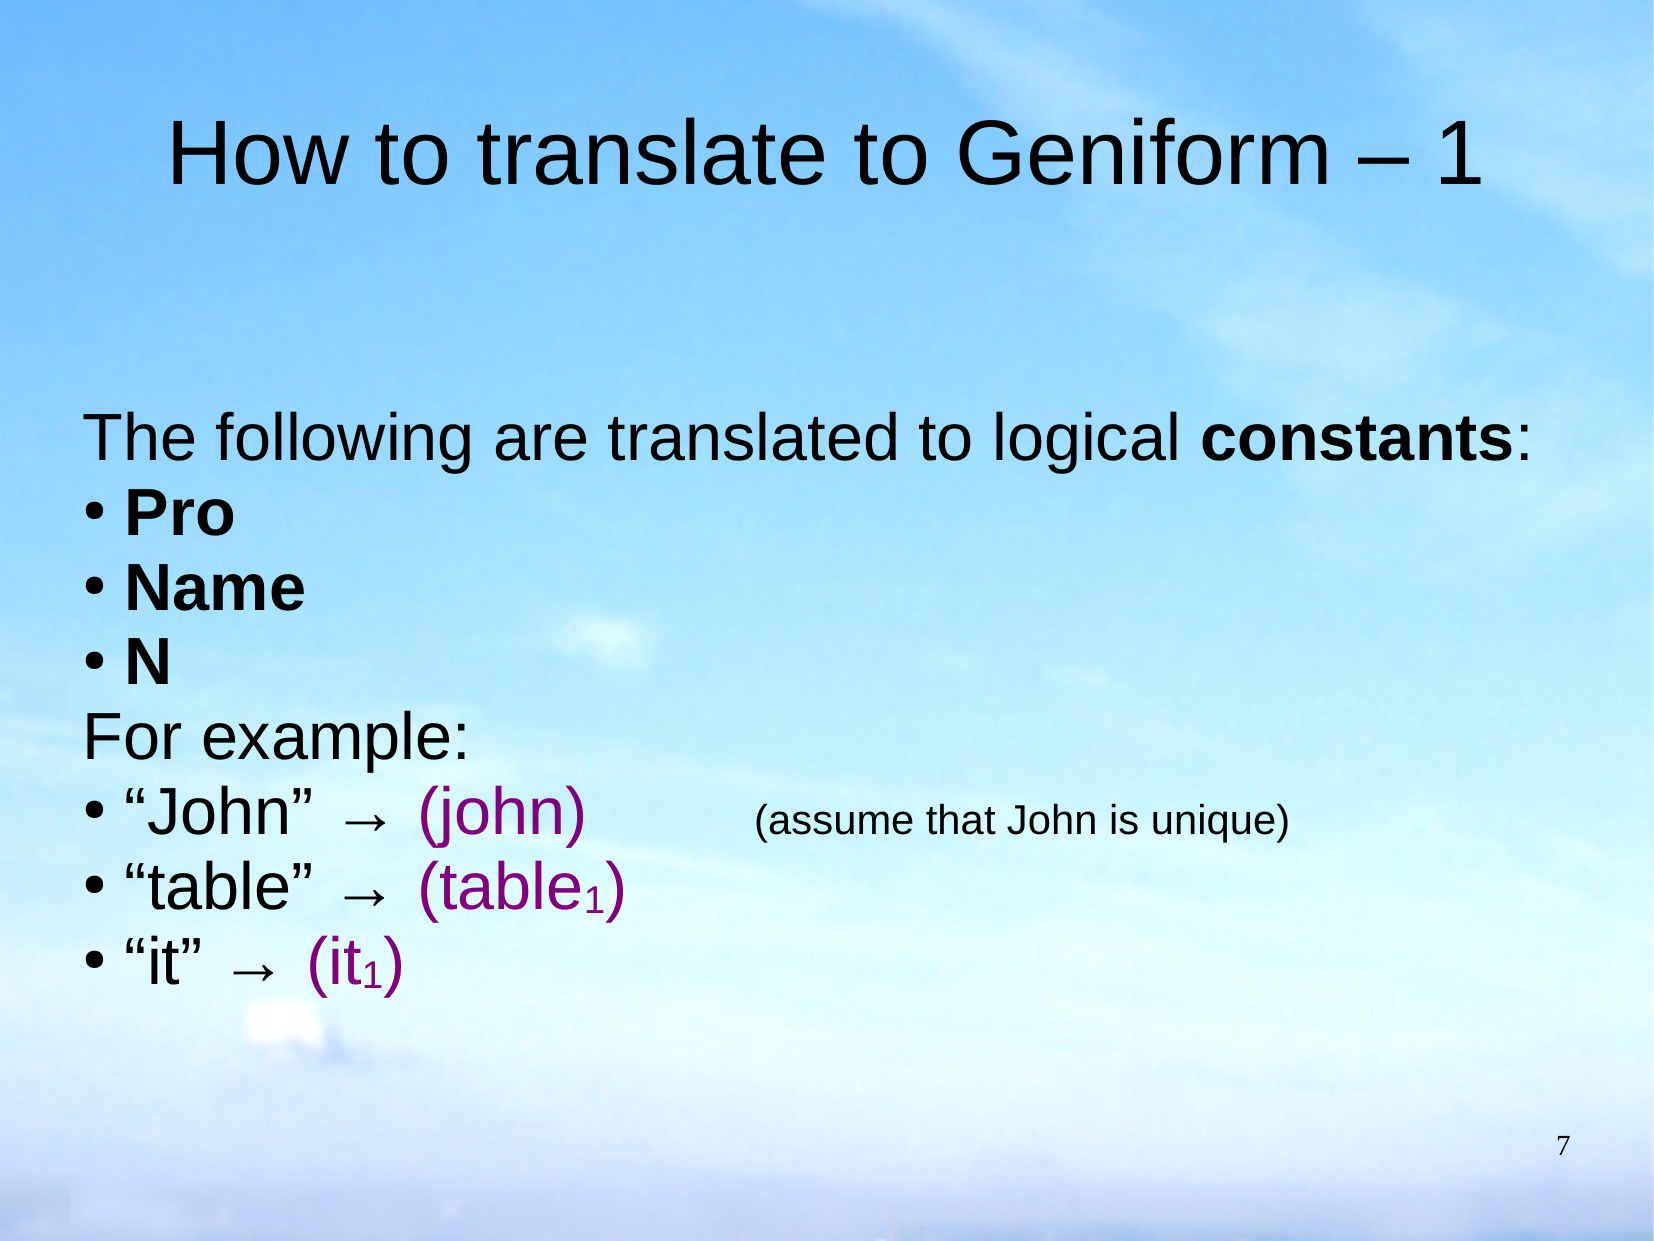

# How to translate to Geniform – 1
The following are translated to logical constants:
 Pro
 Name
 N
For example:
 “John” → (john) (assume that John is unique)
 “table” → (table1)
 “it” → (it1)
7